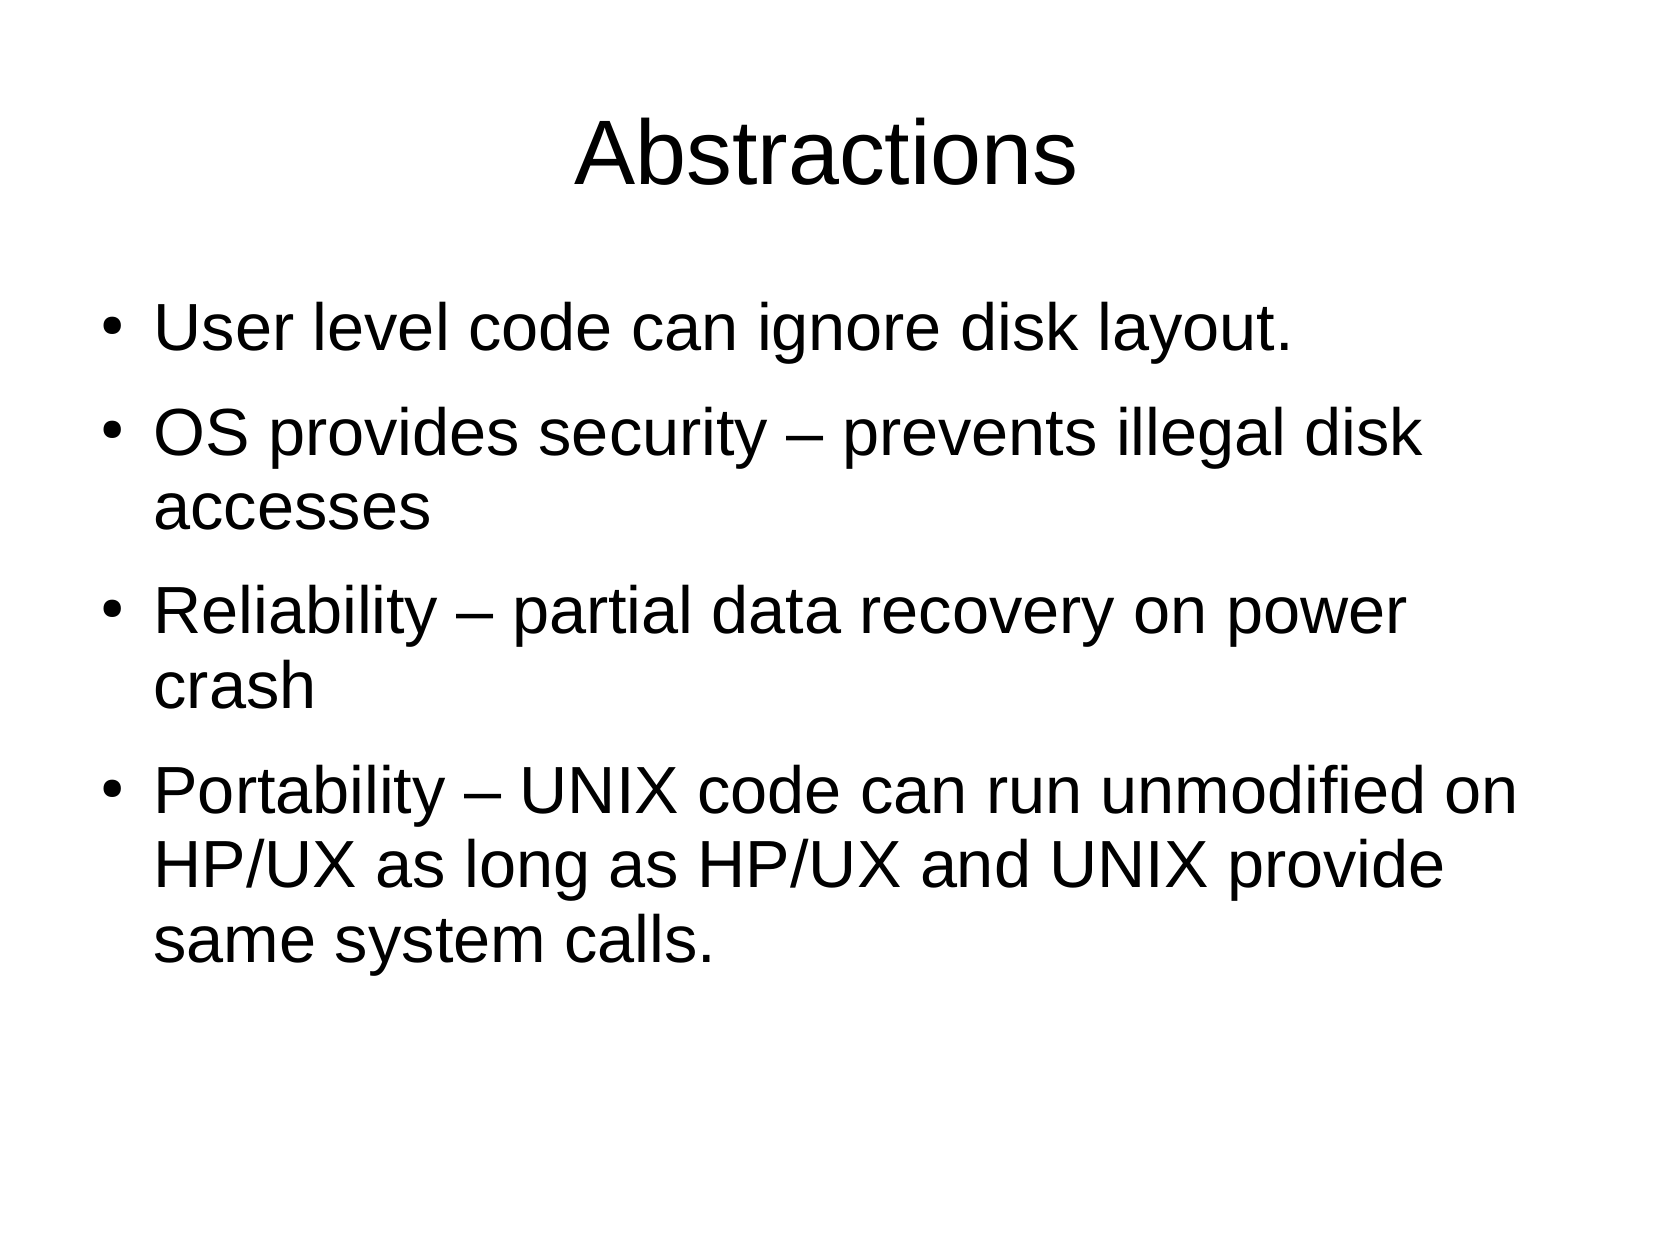

# Abstractions
User level code can ignore disk layout.
OS provides security – prevents illegal disk accesses
Reliability – partial data recovery on power crash
Portability – UNIX code can run unmodified on HP/UX as long as HP/UX and UNIX provide same system calls.